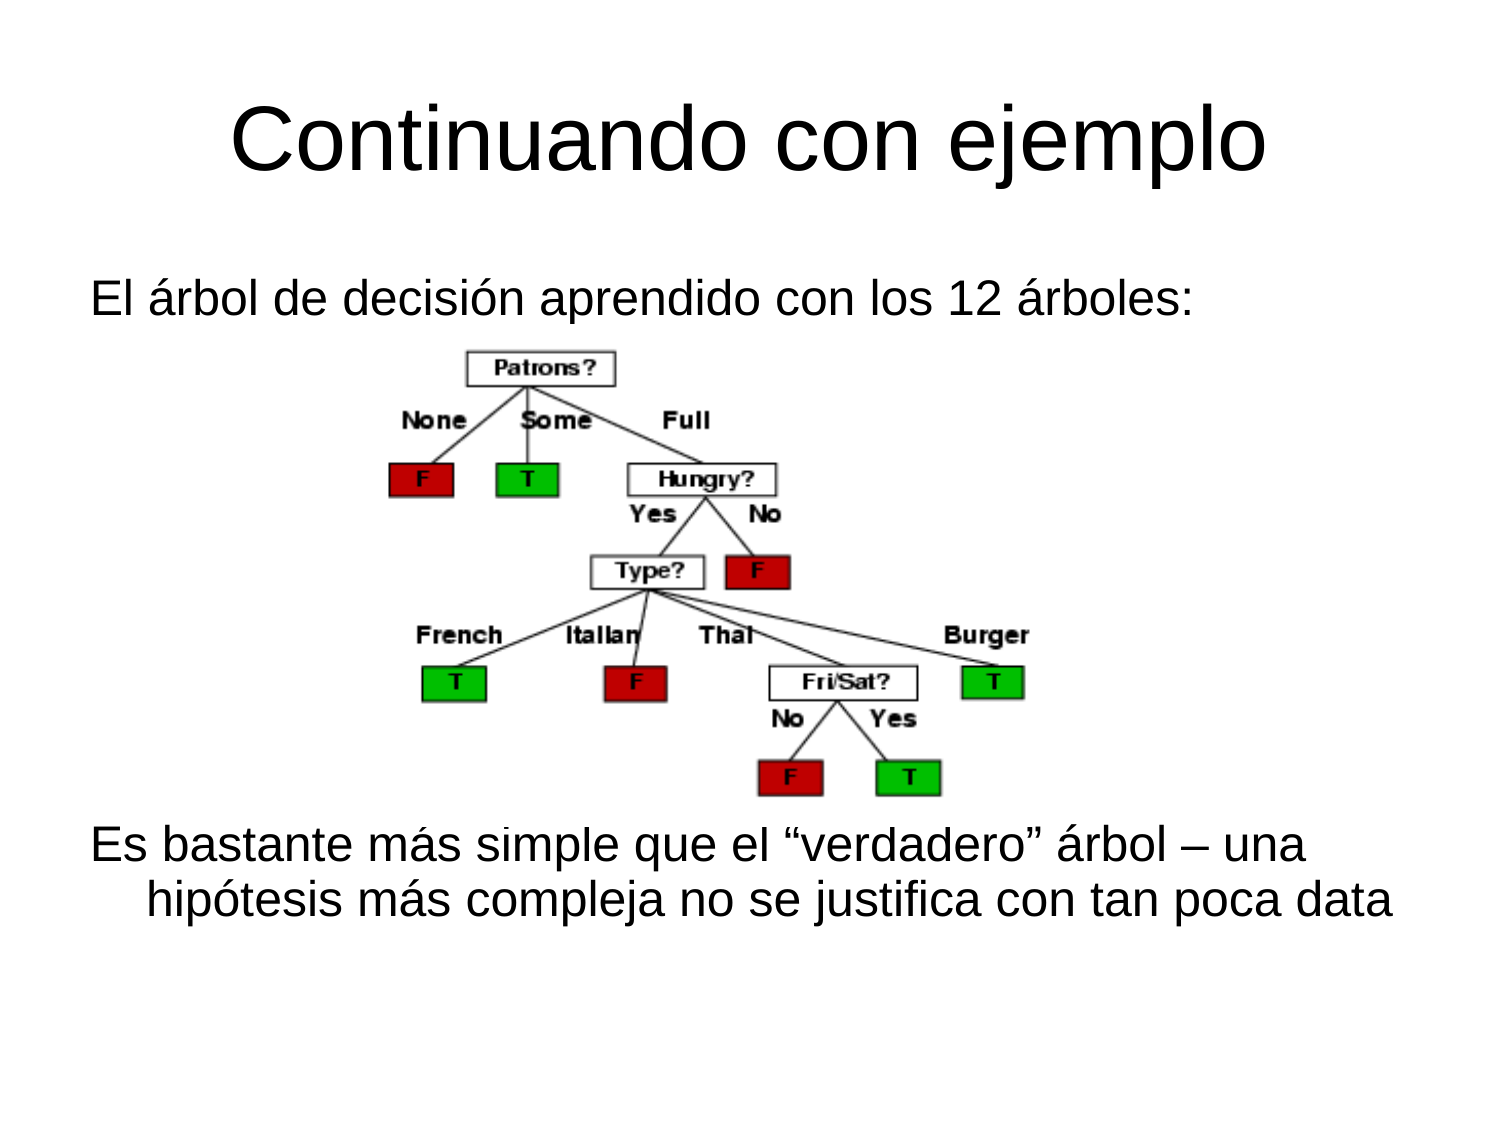

# Continuando con ejemplo
El árbol de decisión aprendido con los 12 árboles:
Es bastante más simple que el “verdadero” árbol – una hipótesis más compleja no se justifica con tan poca data